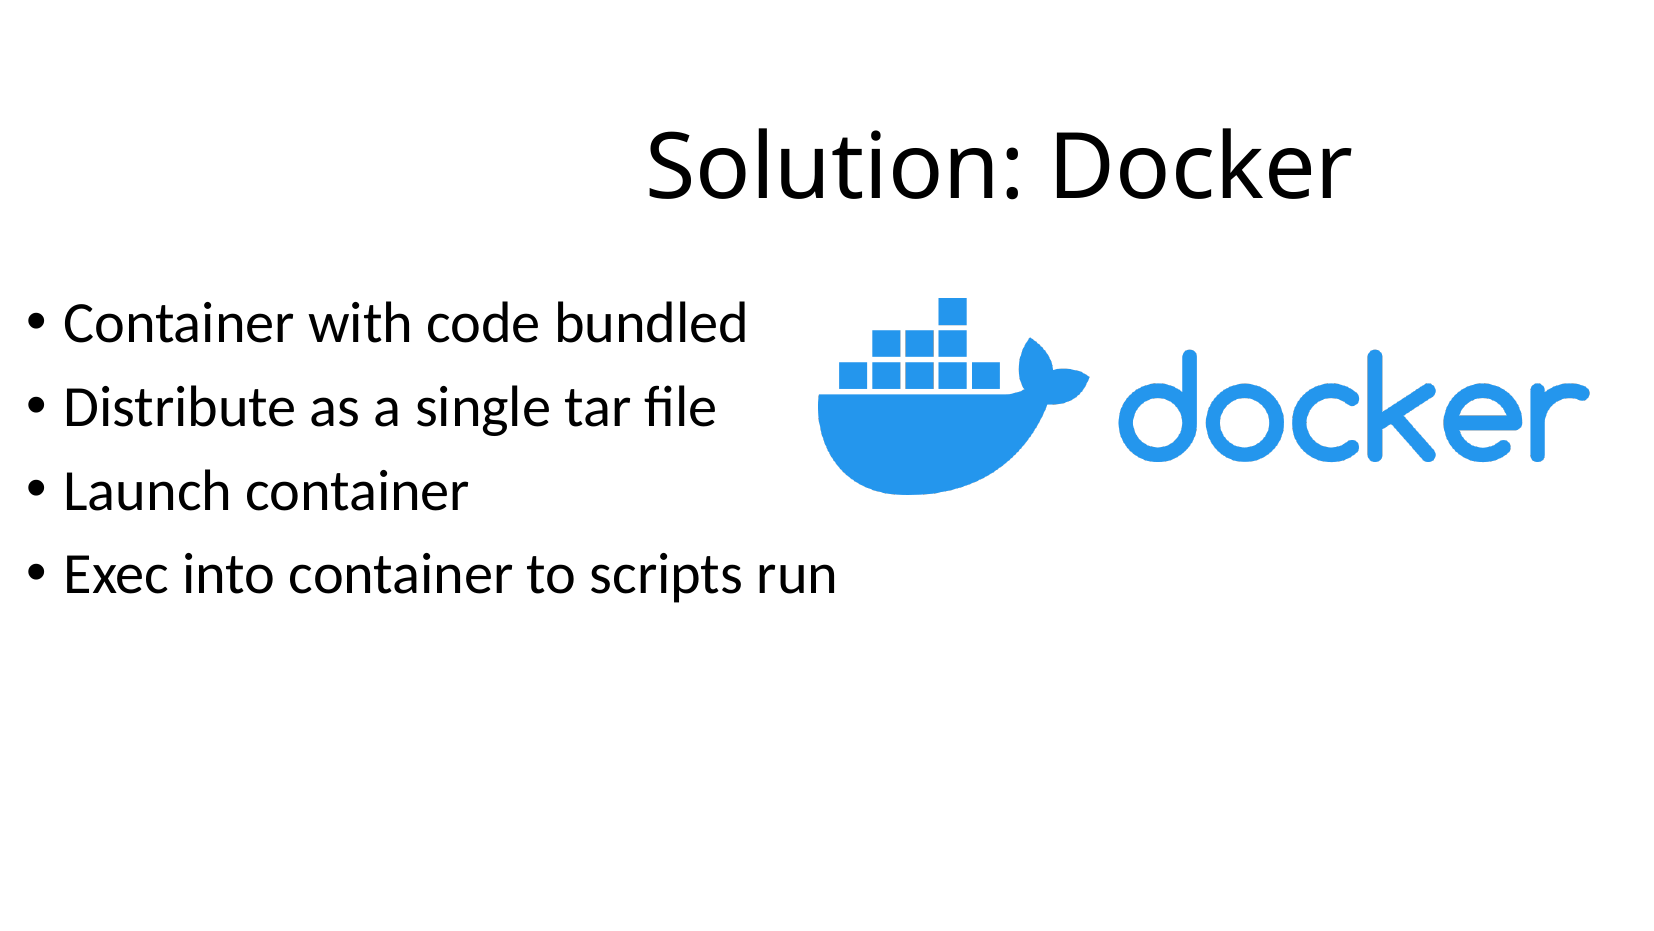

# Solution: Docker
Container with code bundled
Distribute as a single tar file
Launch container
Exec into container to scripts run